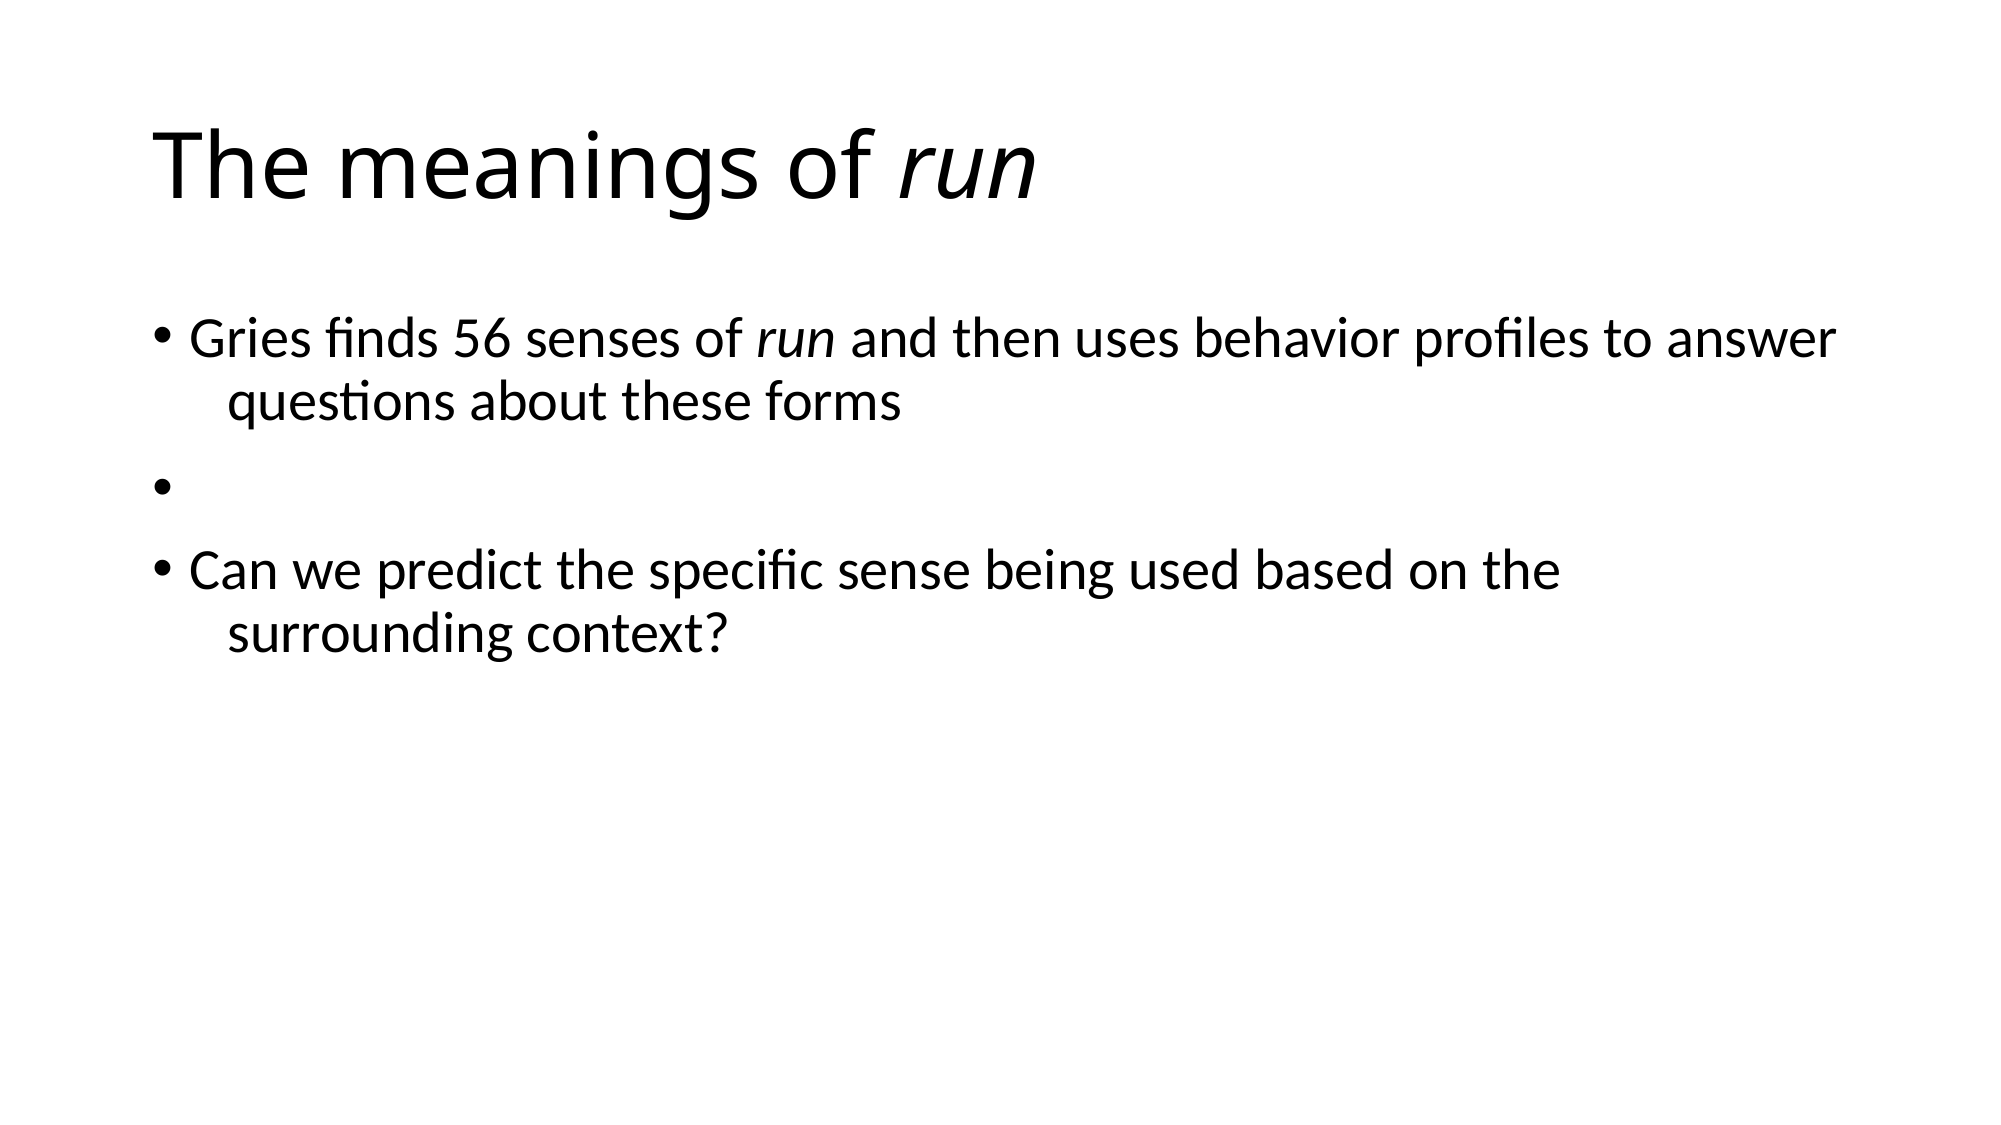

# The meanings of run
Gries finds 56 senses of run and then uses behavior profiles to answer questions about these forms
Can we predict the specific sense being used based on the surrounding context?